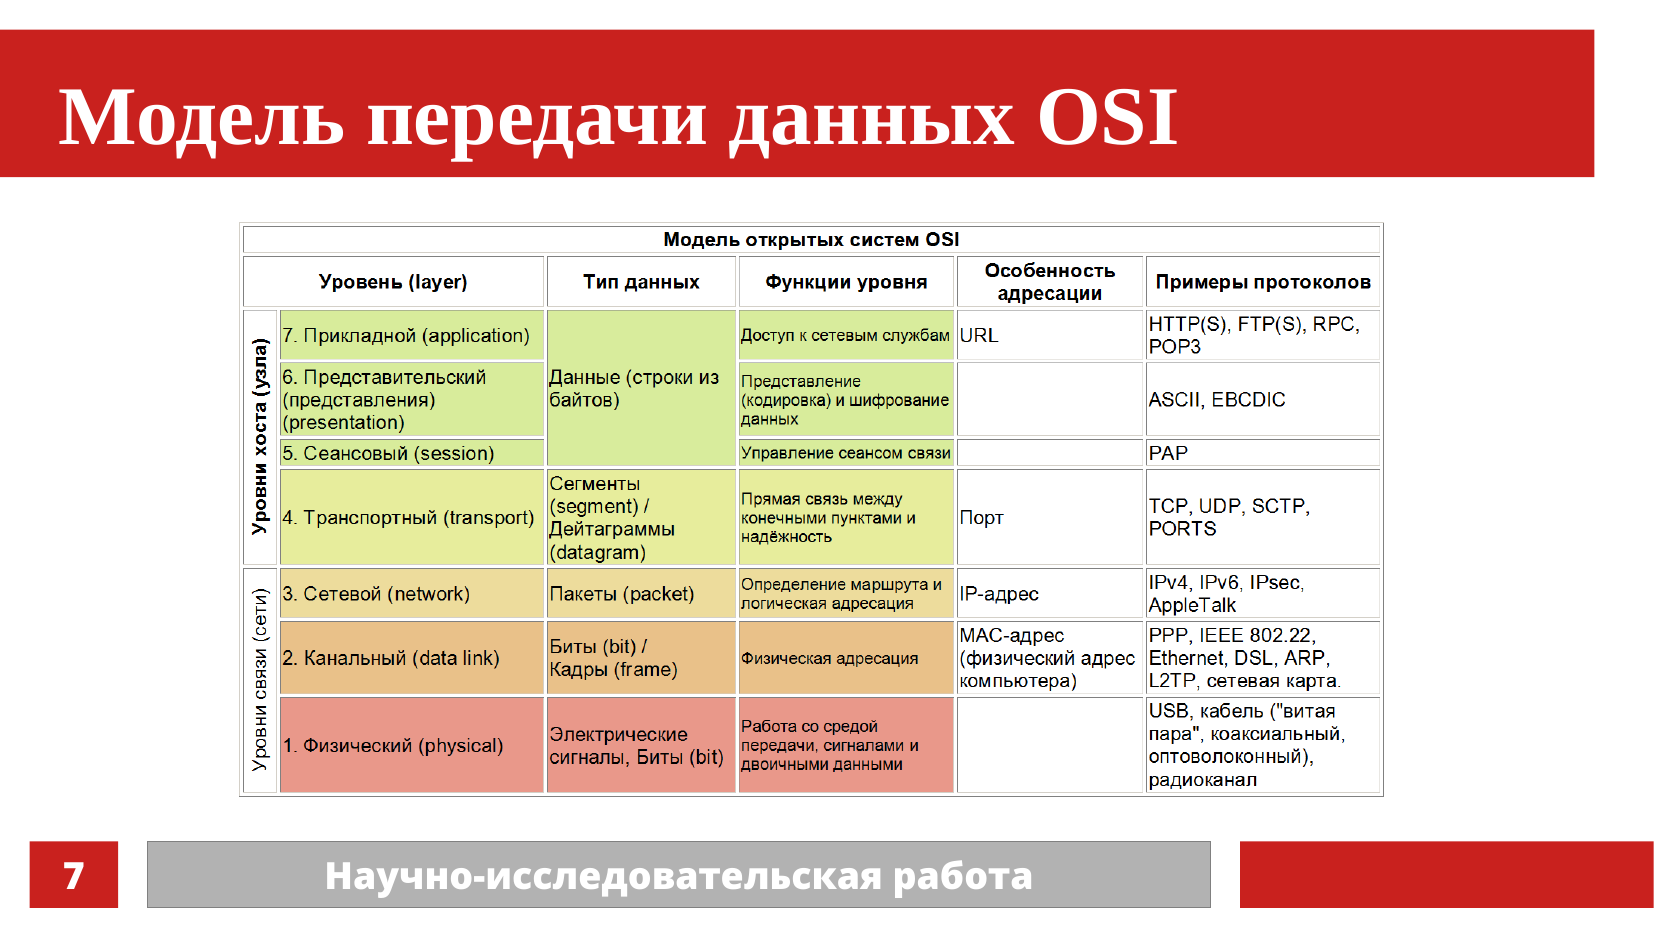

# Модель передачи данных OSI
7
Научно-исследовательская работа